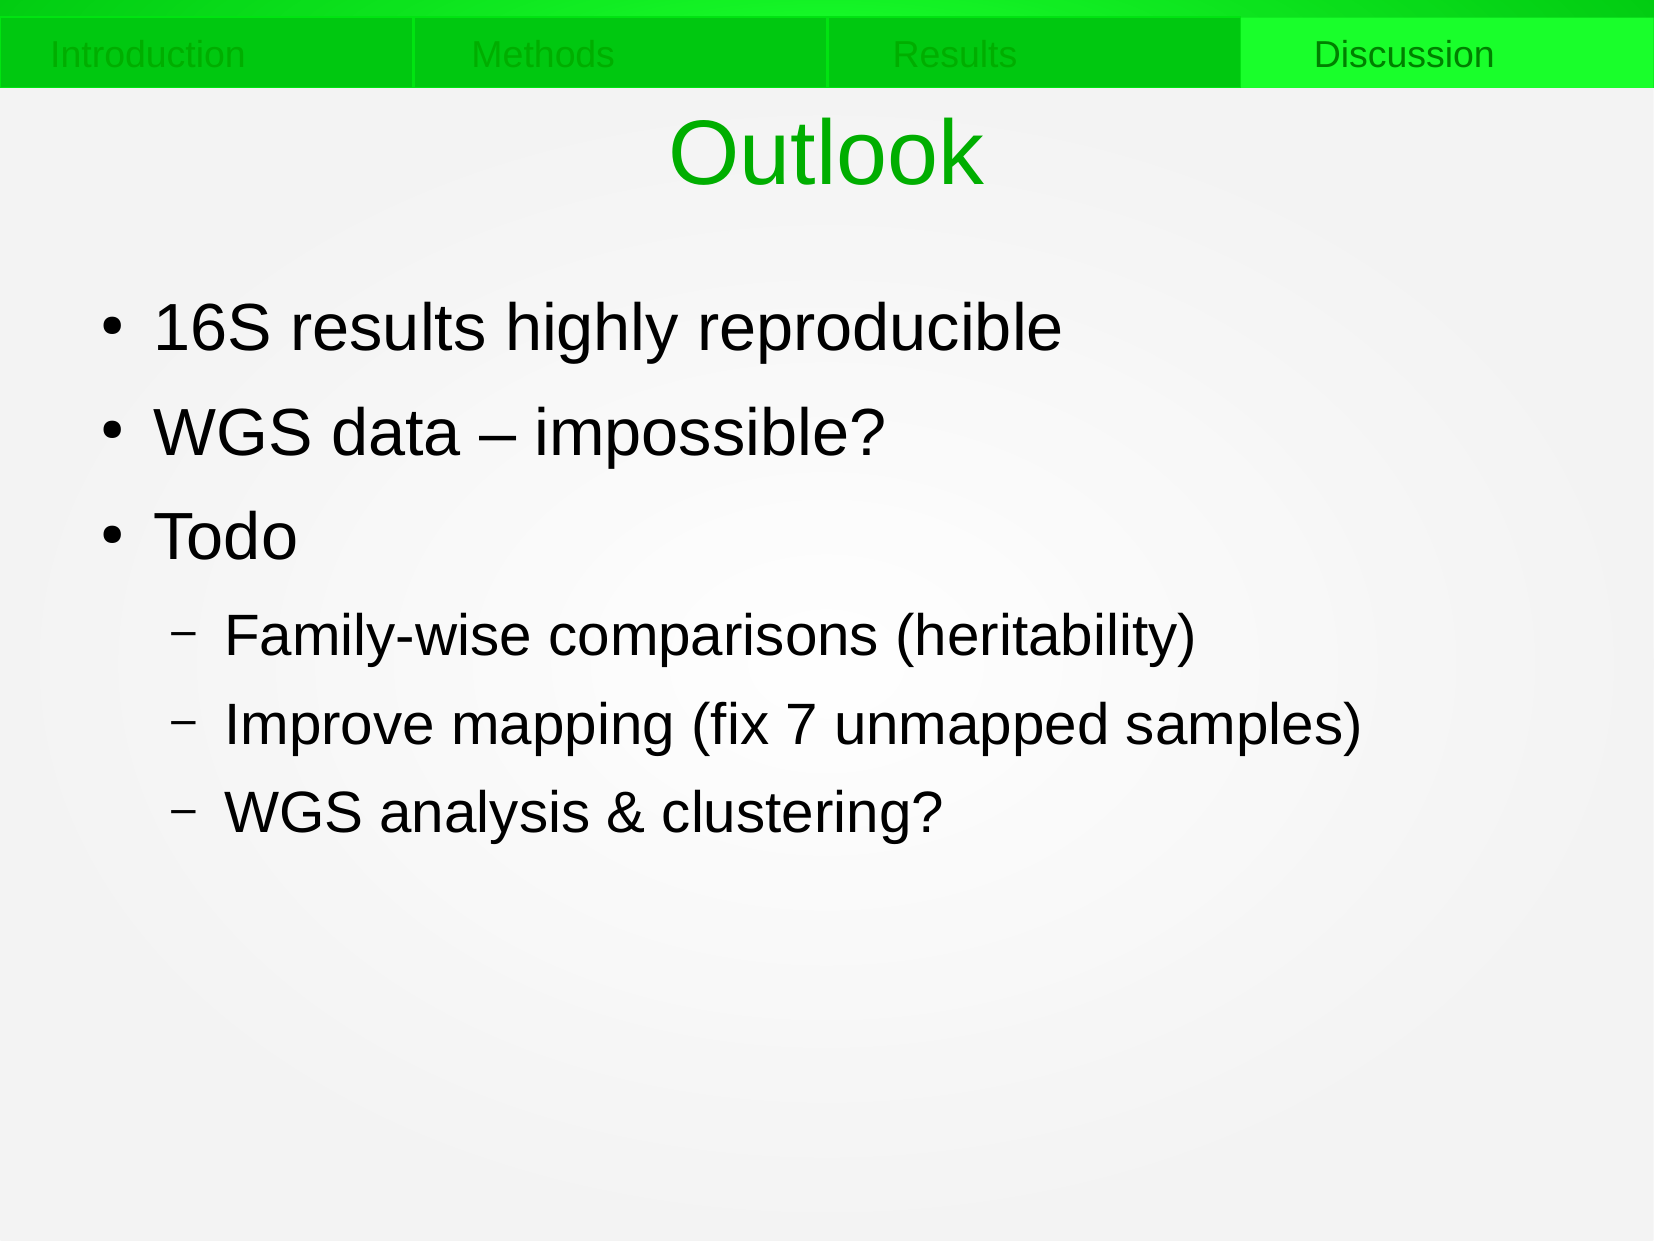

Introduction
Methods
Results
Discussion
# Outlook
16S results highly reproducible
WGS data – impossible?
Todo
Family-wise comparisons (heritability)
Improve mapping (fix 7 unmapped samples)
WGS analysis & clustering?